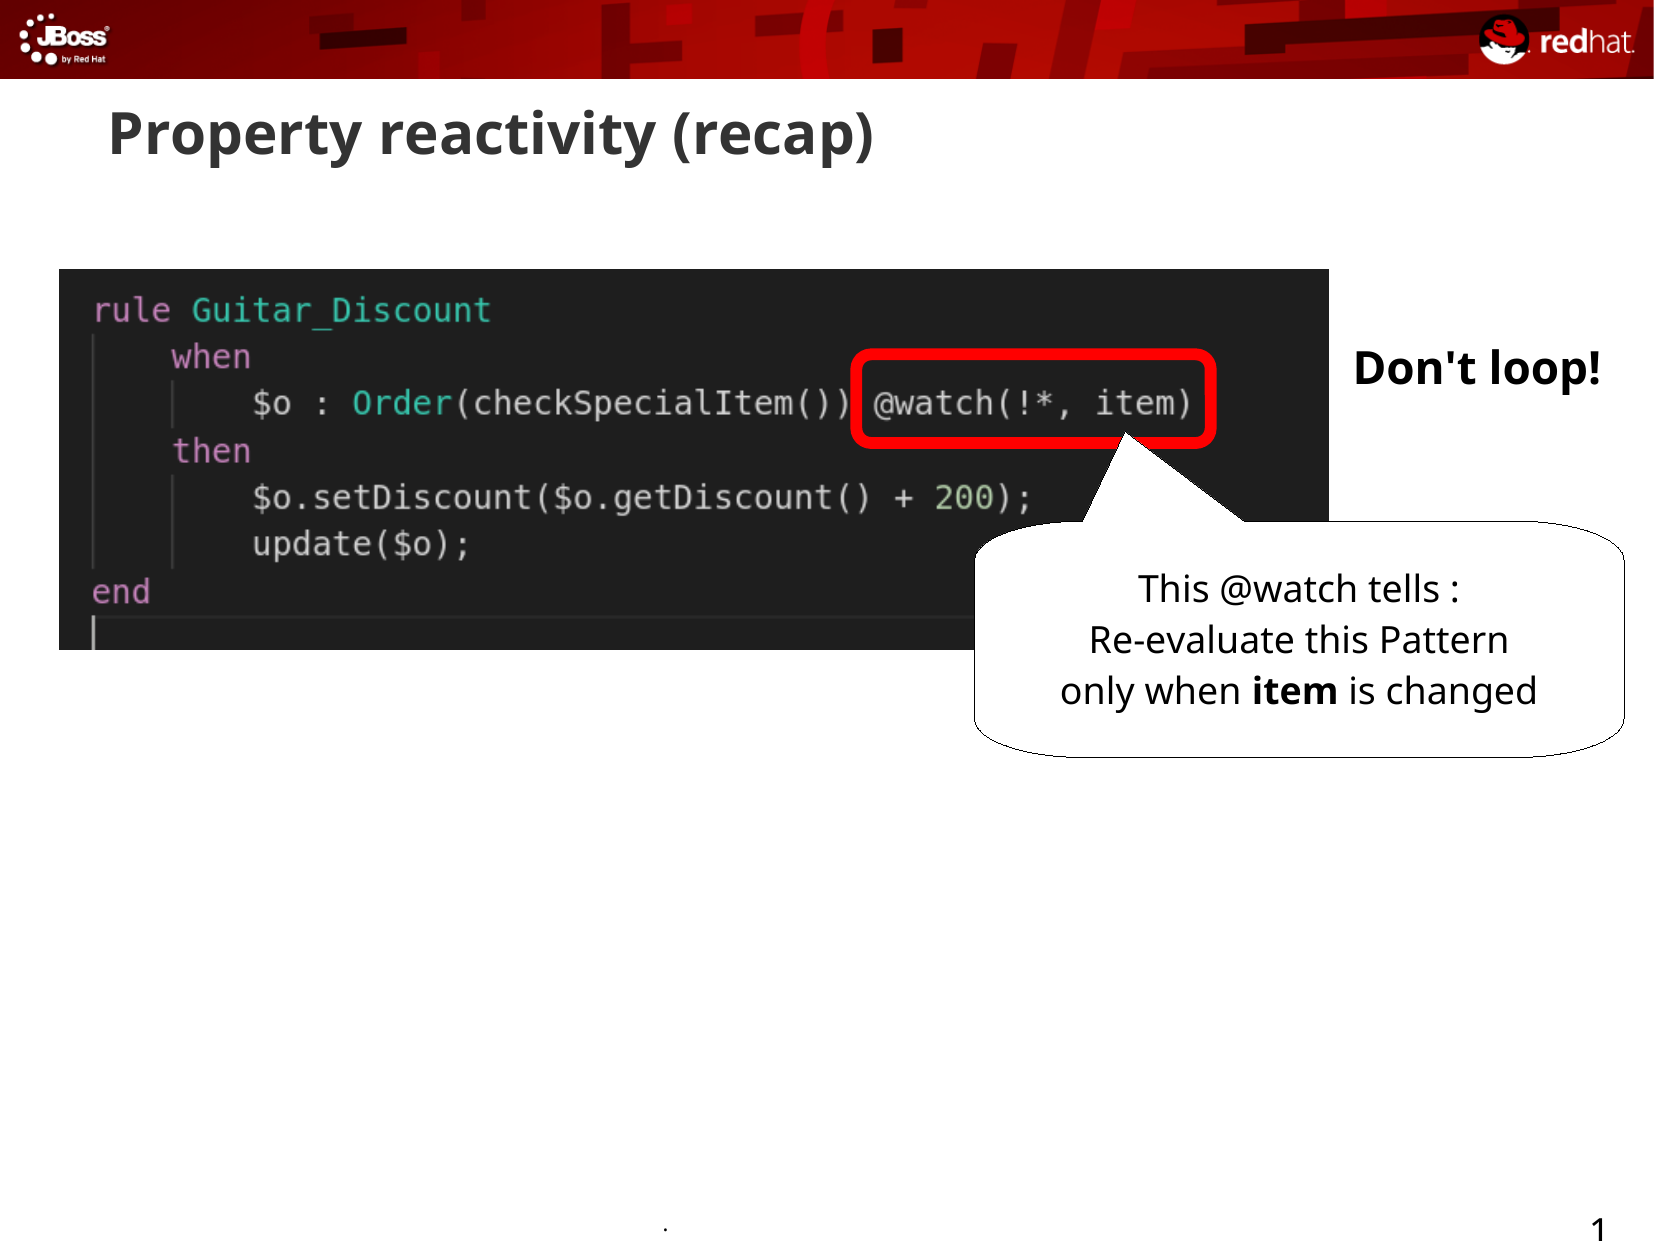

# Property reactivity (recap)
Don't loop!
This @watch tells :
Re-evaluate this Pattern
only when item is changed